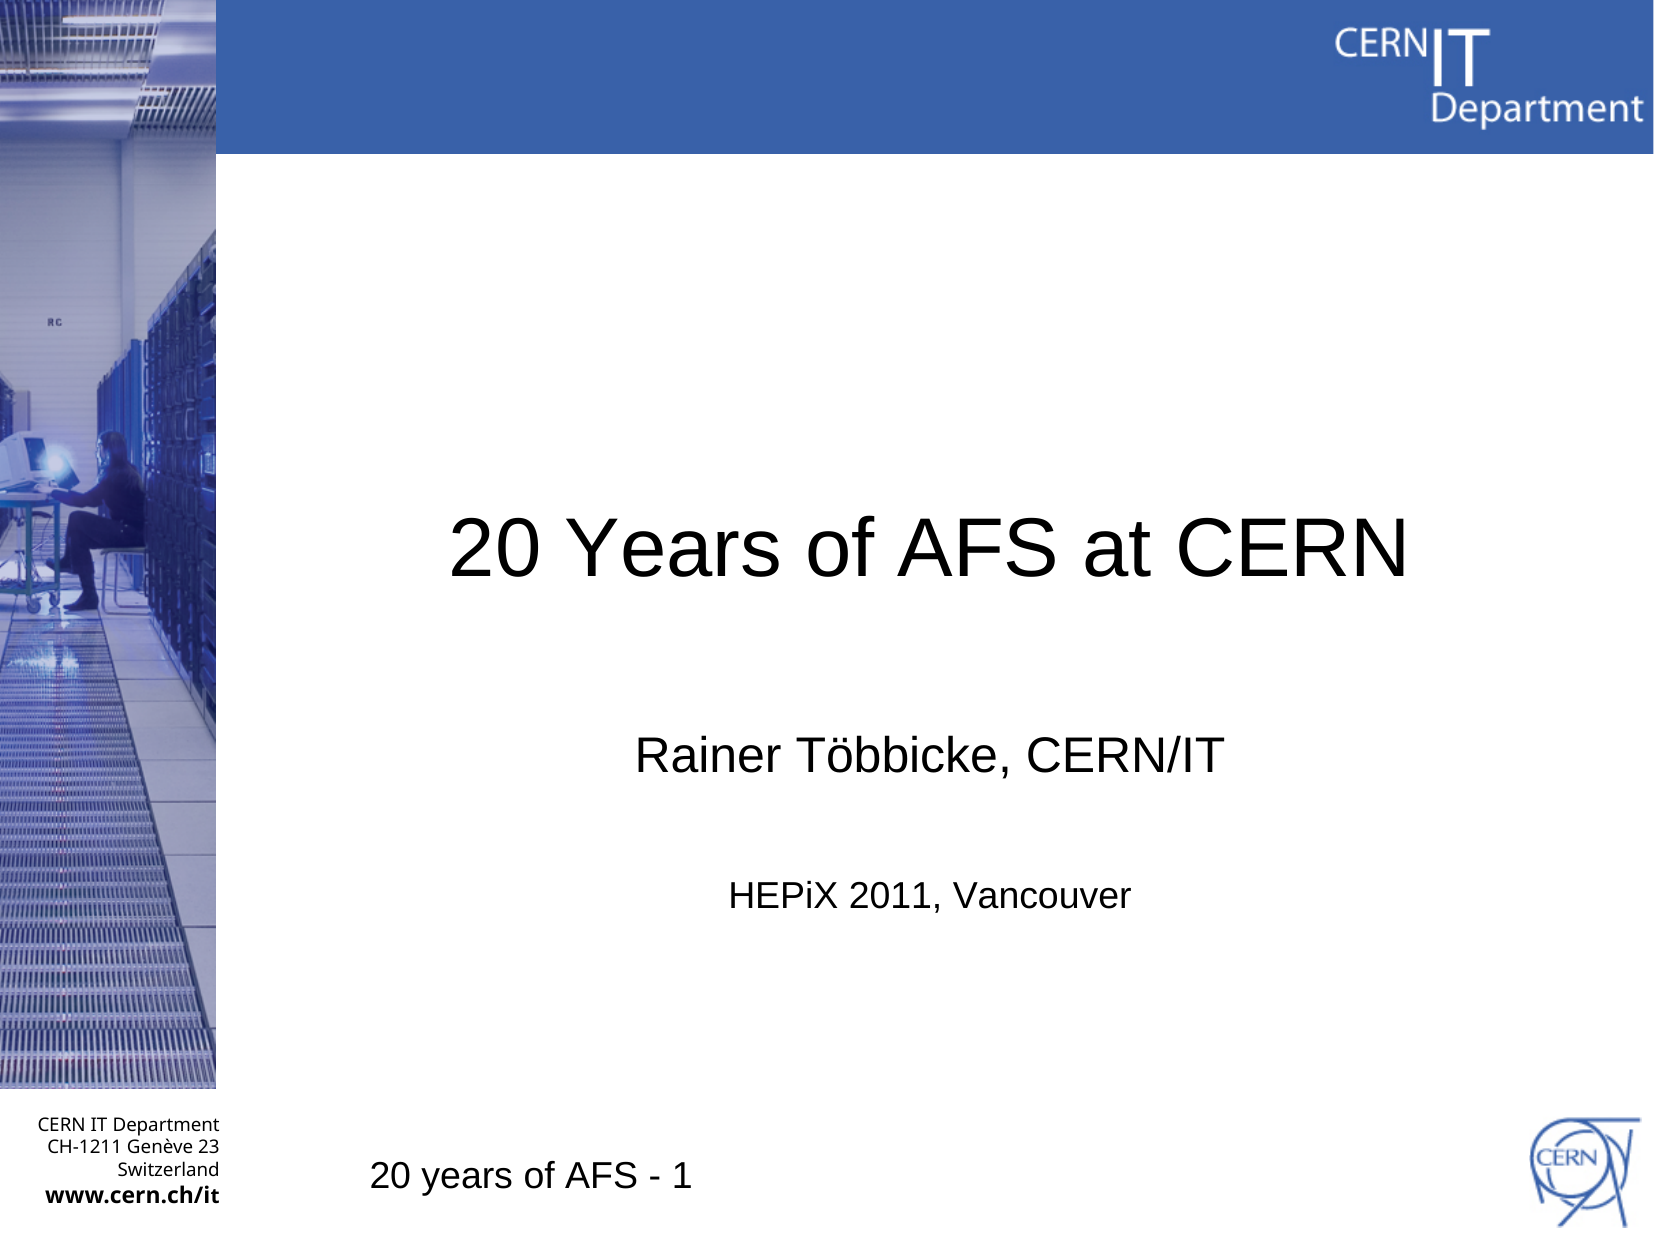

# 20 Years of AFS at CERN
Rainer Többicke, CERN/IT
HEPiX 2011, Vancouver